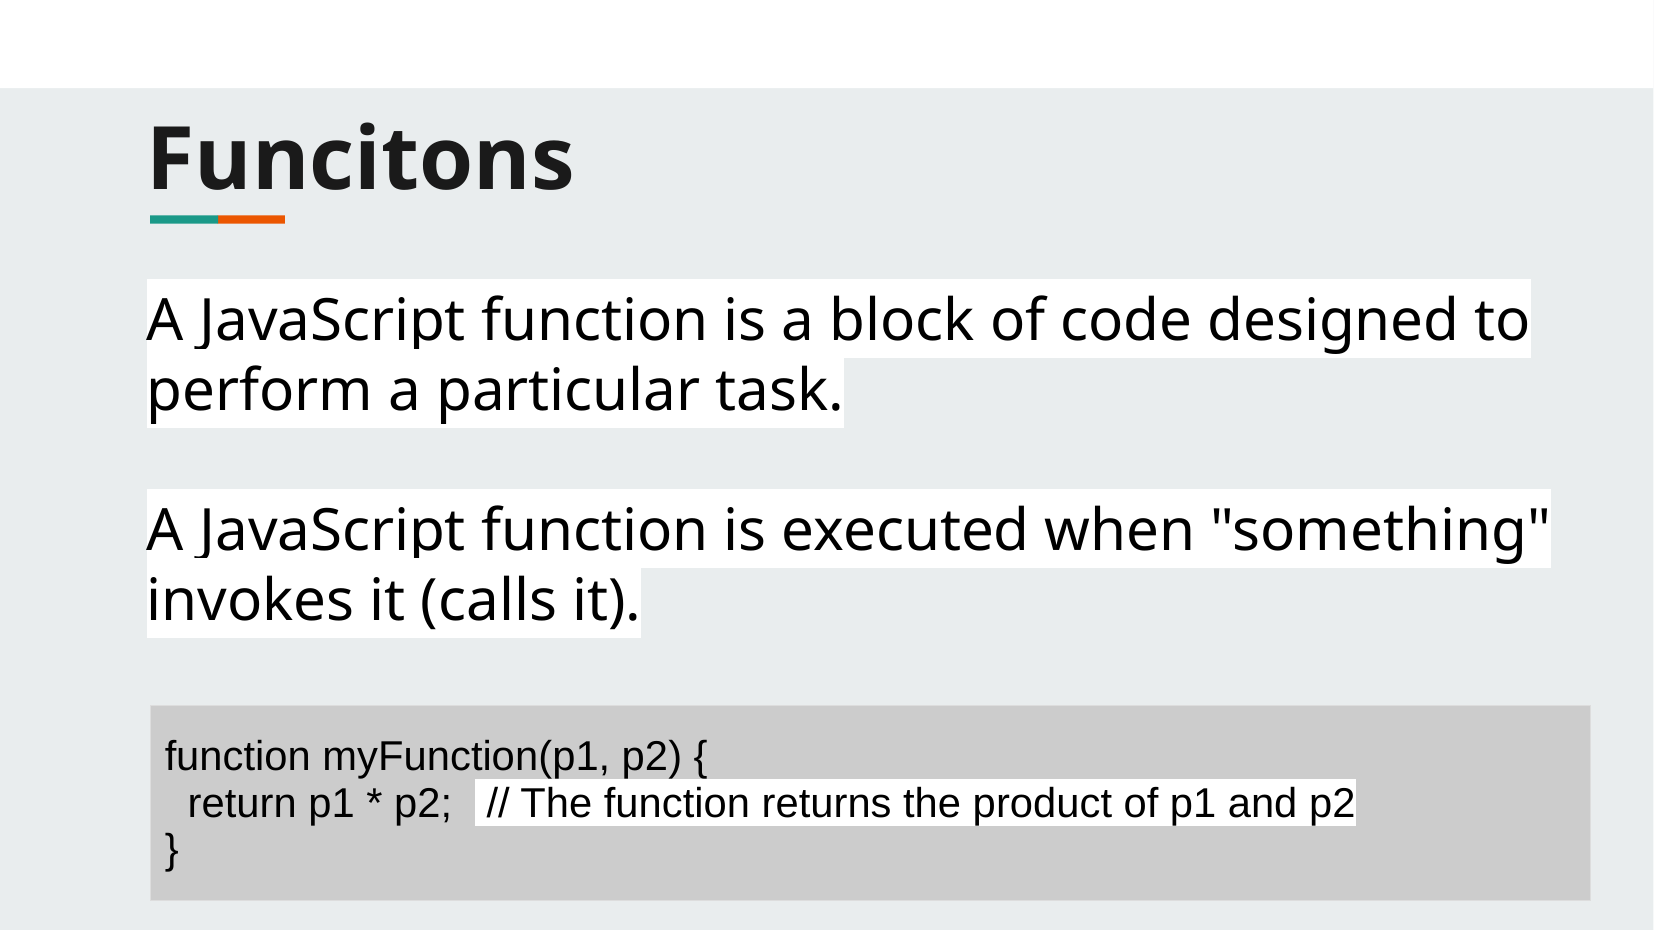

# Funcitons A JavaScript function is a block of code designed to perform a particular task. A JavaScript function is executed when "something" invokes it (calls it).
function myFunction(p1, p2) {
 return p1 * p2; // The function returns the product of p1 and p2
}